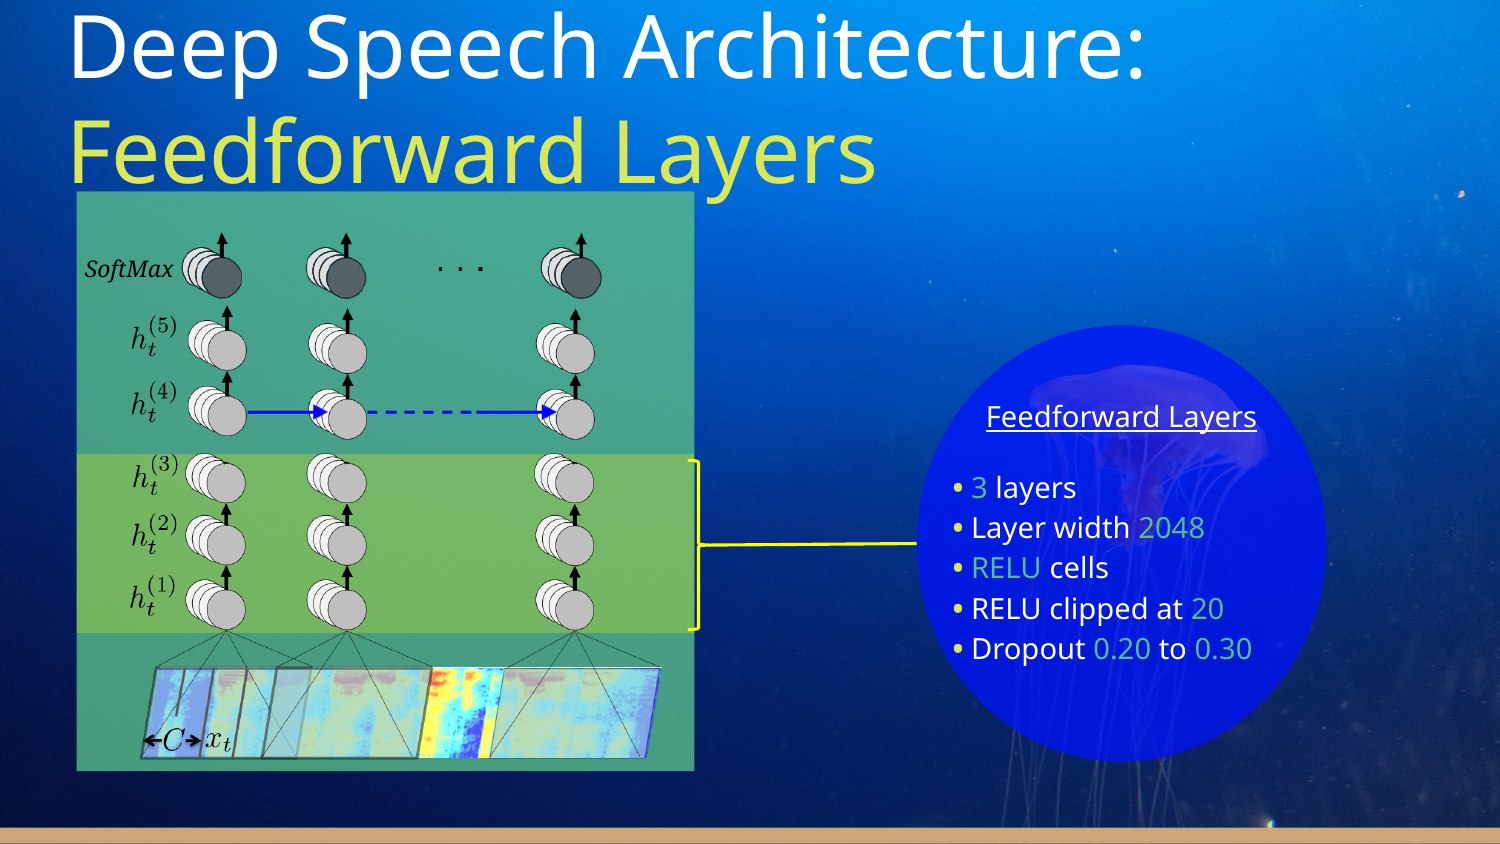

# Deep Speech Architecture: Feedforward Layers
SoftMax
Feedforward Layers
• 3 layers
• Layer width 2048
• RELU cells
• RELU clipped at 20
• Dropout 0.20 to 0.30